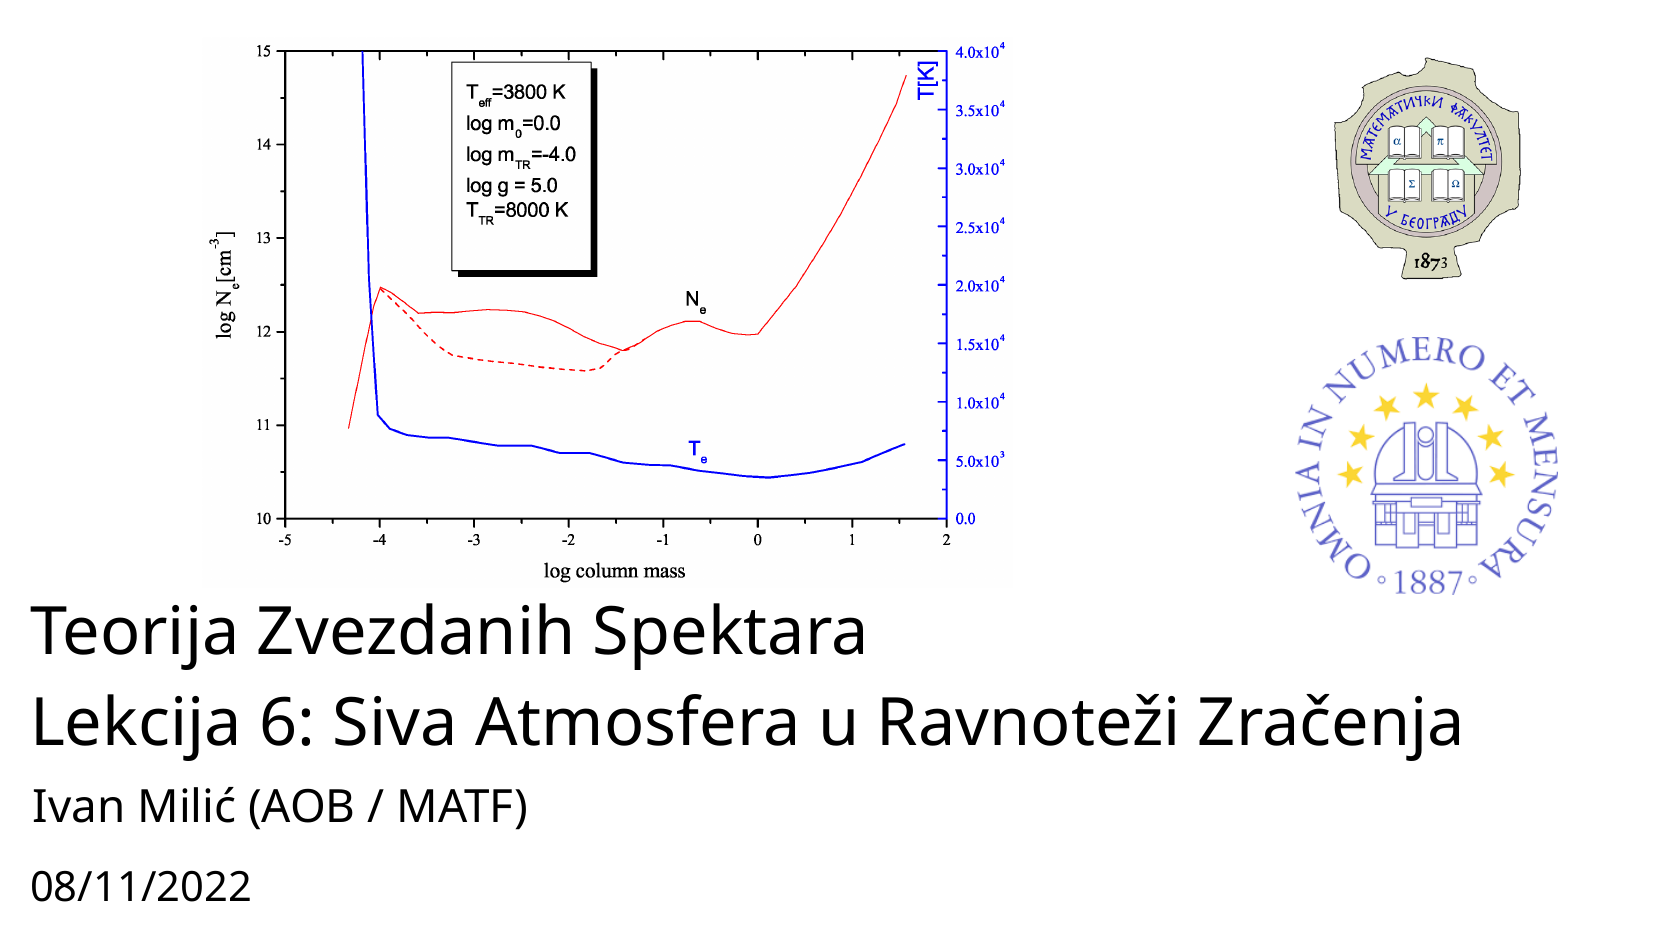

Teorija Zvezdanih Spektara
Lekcija 6: Siva Atmosfera u Ravnoteži Zračenja
Ivan Milić (AOB / MATF)
# 08/11/2022